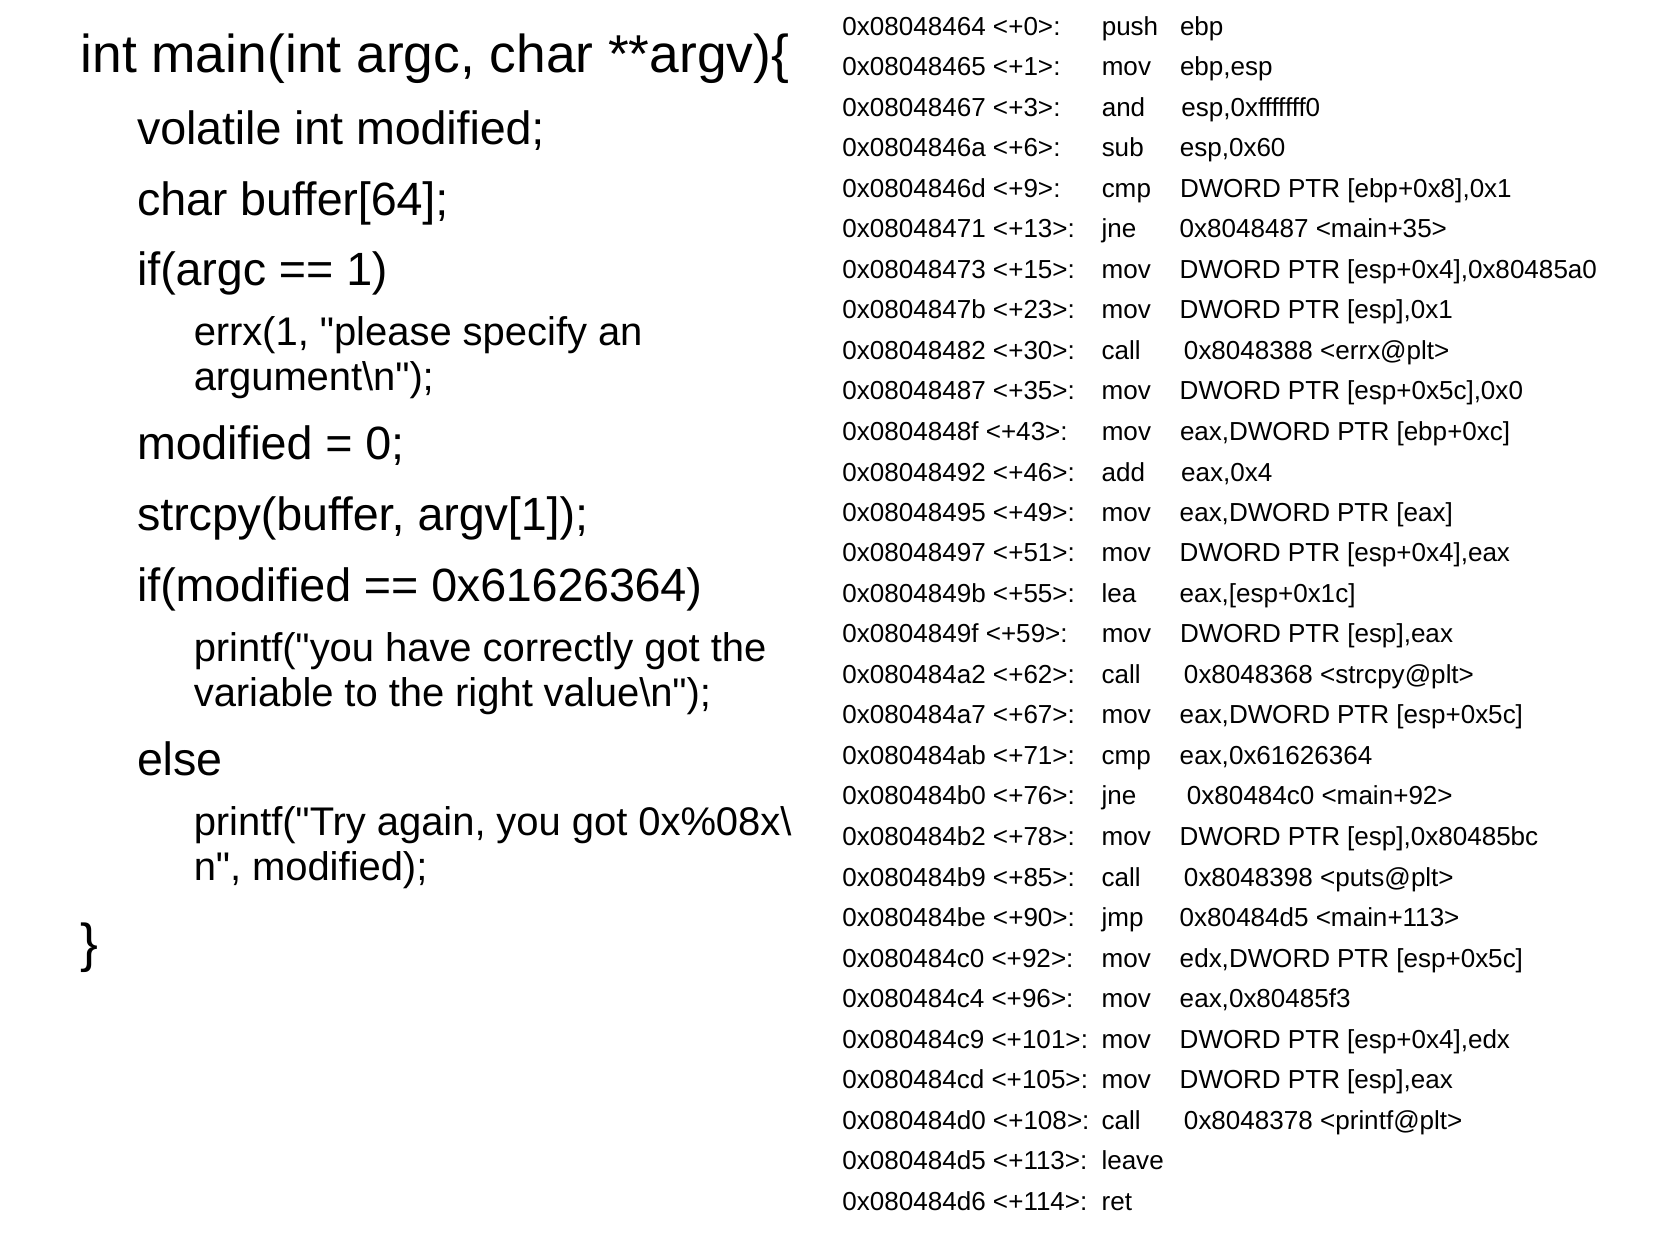

0x08048464 <+0>:	 push ebp
0x08048465 <+1>:	 mov ebp,esp
0x08048467 <+3>:	 and esp,0xfffffff0
0x0804846a <+6>:	 sub esp,0x60
0x0804846d <+9>:	 cmp DWORD PTR [ebp+0x8],0x1
0x08048471 <+13>:	jne 0x8048487 <main+35>
0x08048473 <+15>:	mov DWORD PTR [esp+0x4],0x80485a0
0x0804847b <+23>:	mov DWORD PTR [esp],0x1
0x08048482 <+30>:	call 0x8048388 <errx@plt>
0x08048487 <+35>:	mov DWORD PTR [esp+0x5c],0x0
0x0804848f <+43>:	 mov eax,DWORD PTR [ebp+0xc]
0x08048492 <+46>:	add eax,0x4
0x08048495 <+49>:	mov eax,DWORD PTR [eax]
0x08048497 <+51>:	mov DWORD PTR [esp+0x4],eax
0x0804849b <+55>:	lea eax,[esp+0x1c]
0x0804849f <+59>:	 mov DWORD PTR [esp],eax
0x080484a2 <+62>:	call 0x8048368 <strcpy@plt>
0x080484a7 <+67>:	mov eax,DWORD PTR [esp+0x5c]
0x080484ab <+71>:	cmp eax,0x61626364
0x080484b0 <+76>:	jne 0x80484c0 <main+92>
0x080484b2 <+78>:	mov DWORD PTR [esp],0x80485bc
0x080484b9 <+85>:	call 0x8048398 <puts@plt>
0x080484be <+90>:	jmp 0x80484d5 <main+113>
0x080484c0 <+92>:	mov edx,DWORD PTR [esp+0x5c]
0x080484c4 <+96>:	mov eax,0x80485f3
0x080484c9 <+101>:	mov DWORD PTR [esp+0x4],edx
0x080484cd <+105>:	mov DWORD PTR [esp],eax
0x080484d0 <+108>:	call 0x8048378 <printf@plt>
0x080484d5 <+113>:	leave
0x080484d6 <+114>:	ret
# int main(int argc, char **argv){
volatile int modified;
char buffer[64];
if(argc == 1)
errx(1, "please specify an argument\n");
modified = 0;
strcpy(buffer, argv[1]);
if(modified == 0x61626364)
printf("you have correctly got the variable to the right value\n");
else
printf("Try again, you got 0x%08x\n", modified);
}